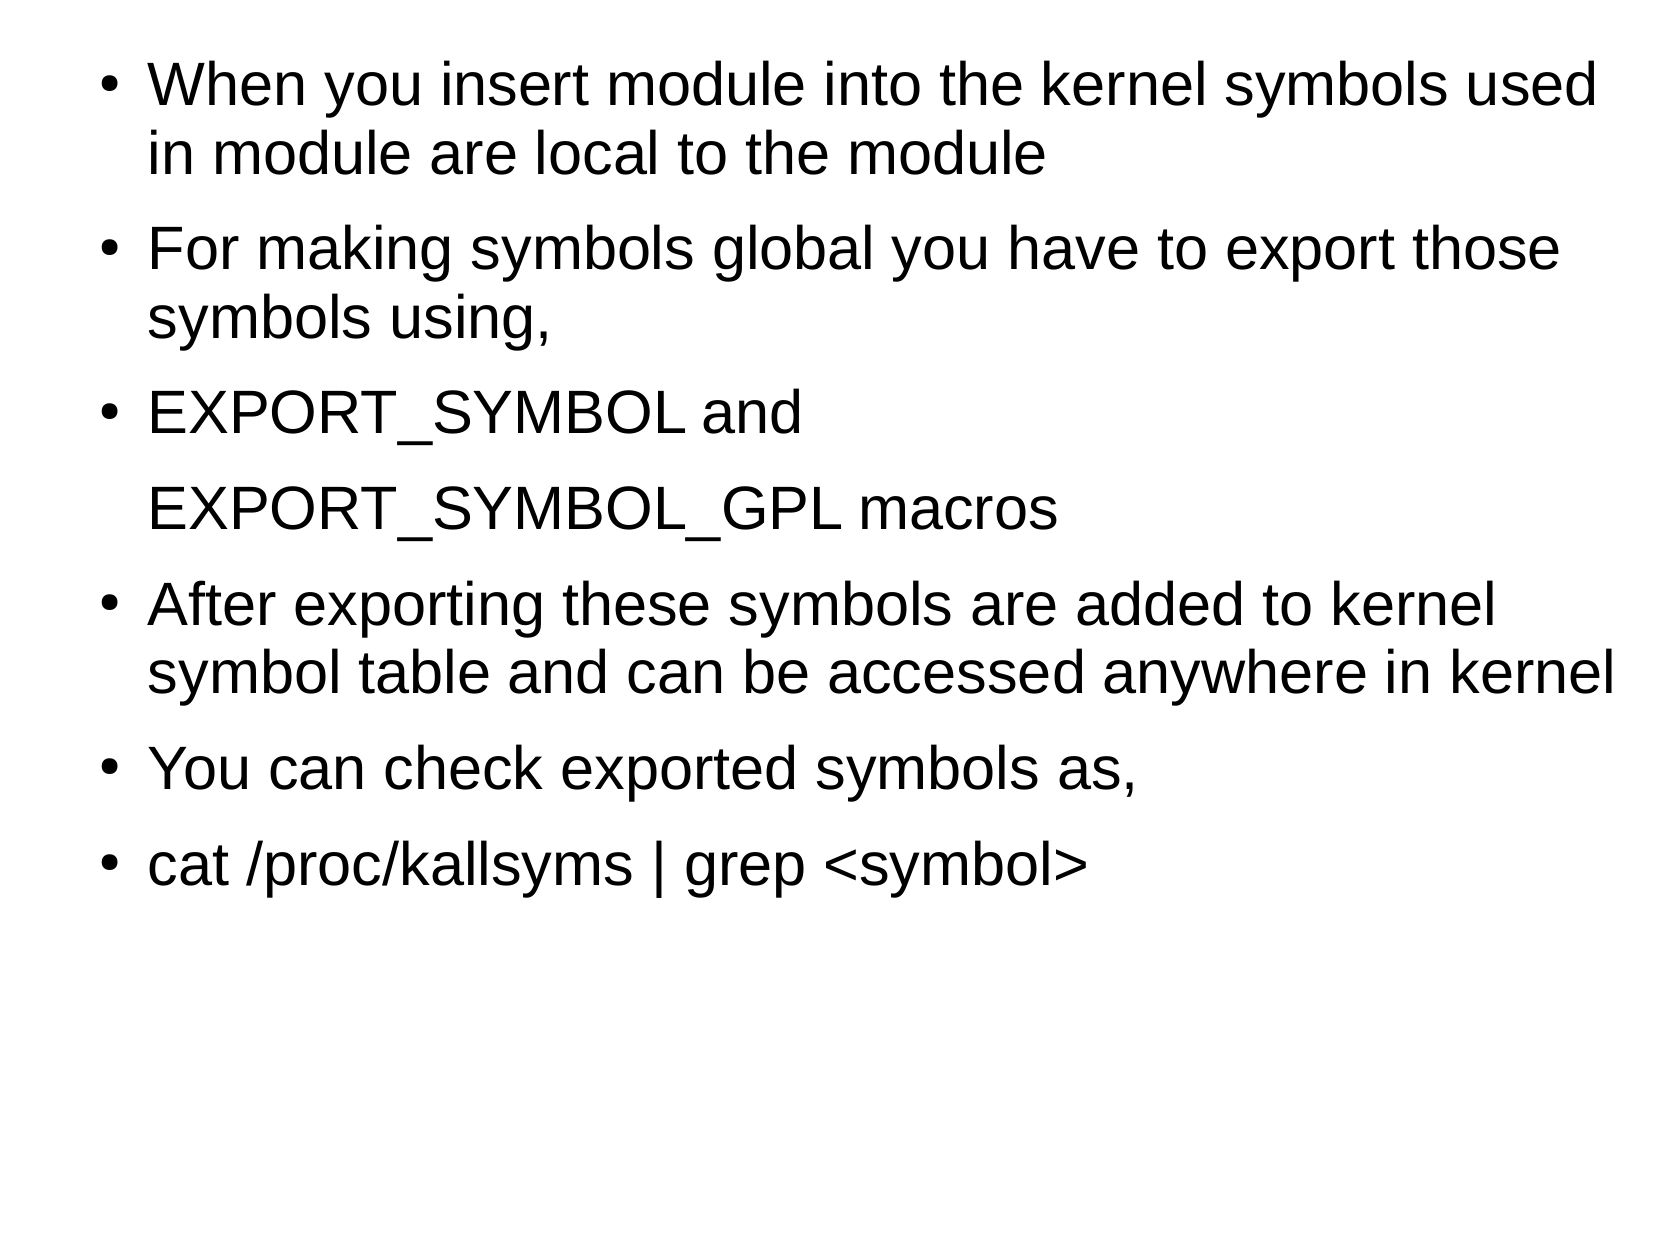

# When you insert module into the kernel symbols used in module are local to the module
For making symbols global you have to export those symbols using,
EXPORT_SYMBOL and
EXPORT_SYMBOL_GPL macros
After exporting these symbols are added to kernel symbol table and can be accessed anywhere in kernel
You can check exported symbols as,
cat /proc/kallsyms | grep <symbol>